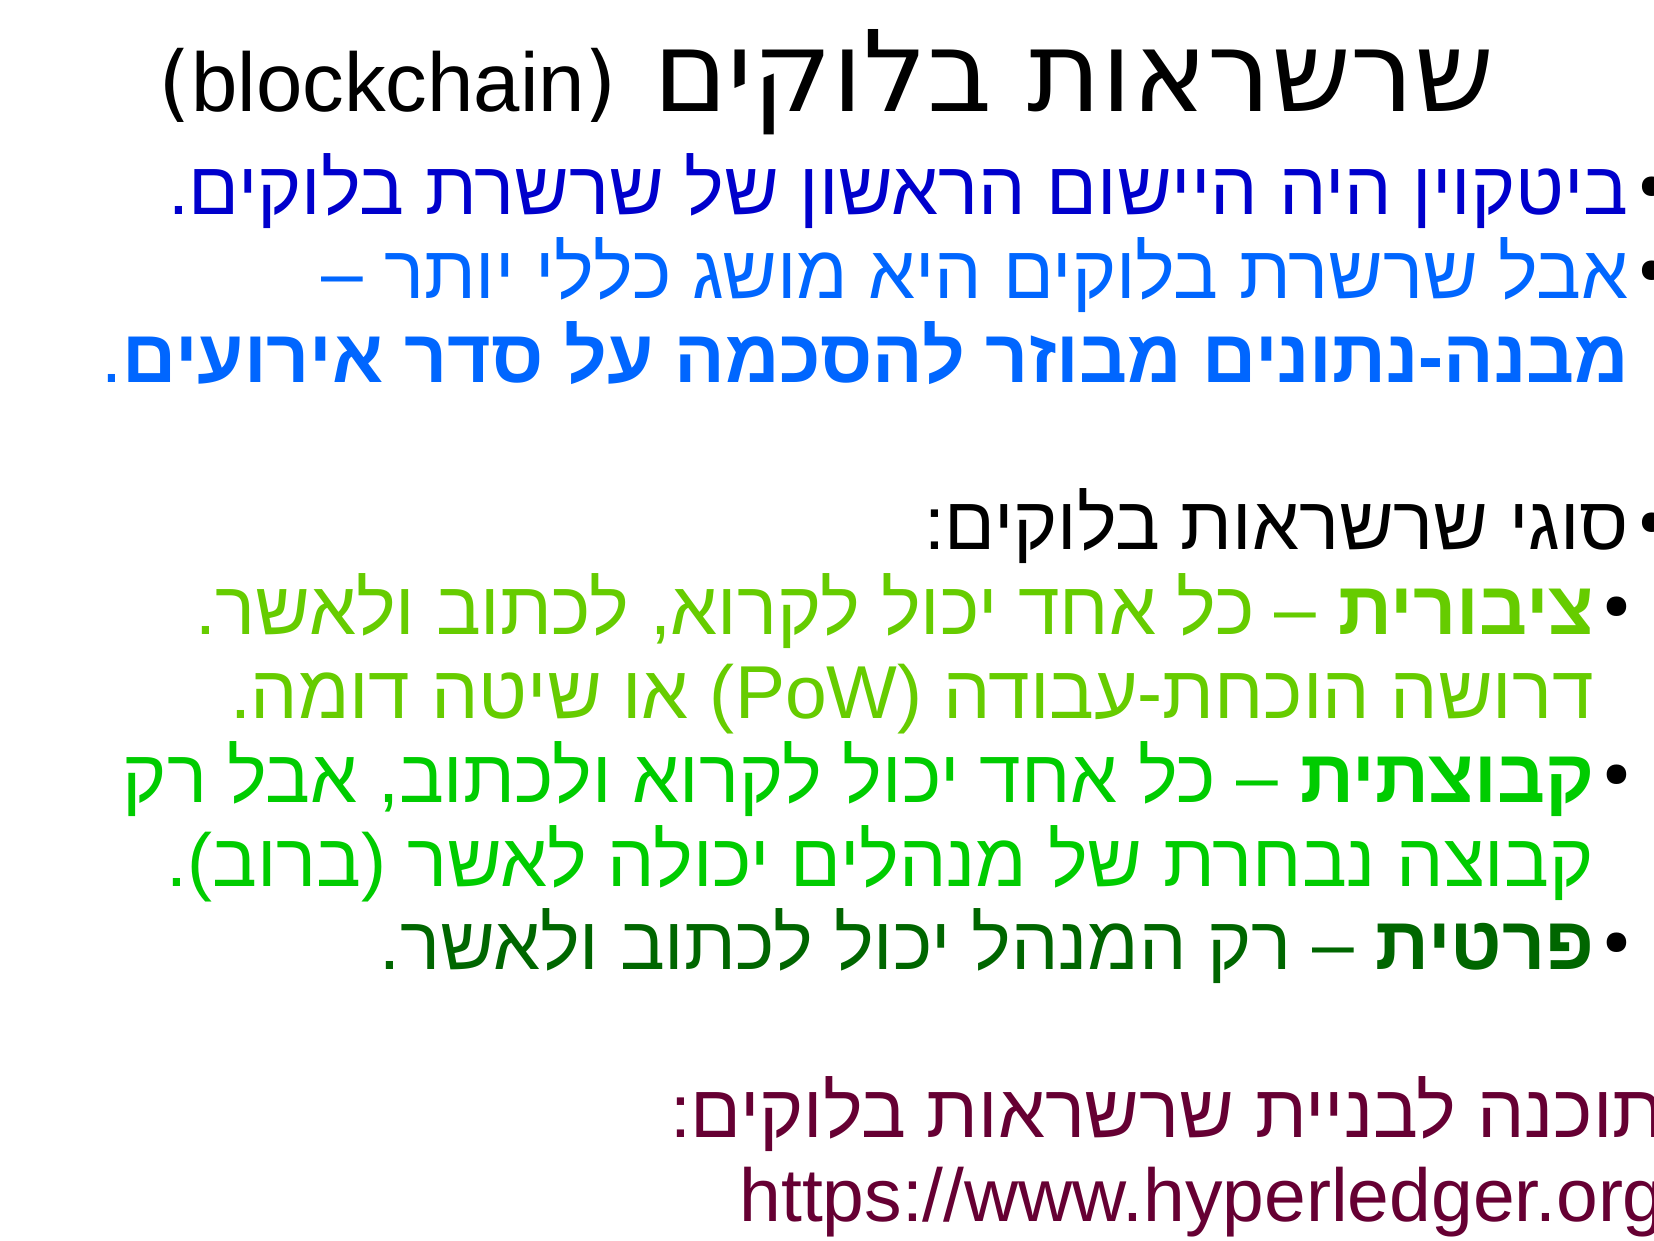

שרשראות בלוקים (blockchain)
ביטקוין היה היישום הראשון של שרשרת בלוקים.
אבל שרשרת בלוקים היא מושג כללי יותר – מבנה-נתונים מבוזר להסכמה על סדר אירועים.
סוגי שרשראות בלוקים:
ציבורית – כל אחד יכול לקרוא, לכתוב ולאשר. דרושה הוכחת-עבודה (PoW) או שיטה דומה.
קבוצתית – כל אחד יכול לקרוא ולכתוב, אבל רק קבוצה נבחרת של מנהלים יכולה לאשר (ברוב).
פרטית – רק המנהל יכול לכתוב ולאשר.
תוכנה לבניית שרשראות בלוקים: https://www.hyperledger.org